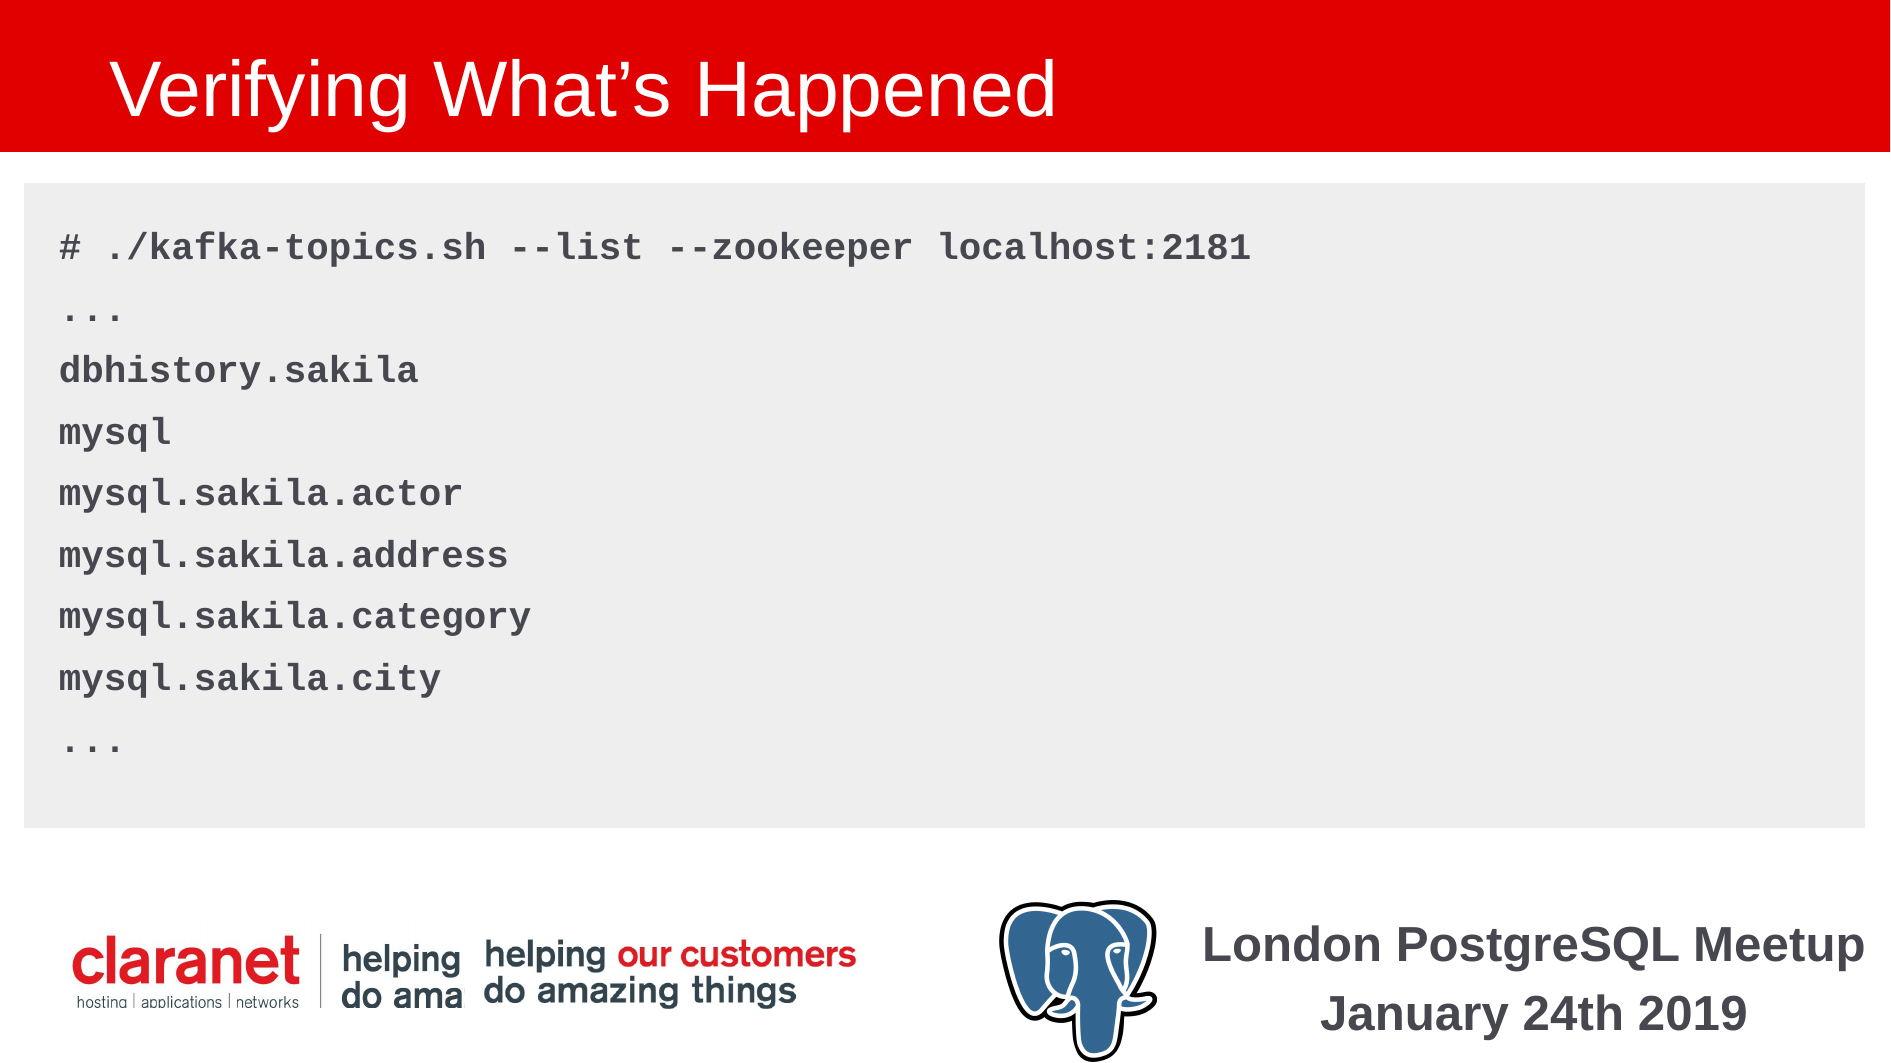

Verifying What’s Happened
# ./kafka-topics.sh --list --zookeeper localhost:2181
...
dbhistory.sakila
mysql
mysql.sakila.actor
mysql.sakila.address
mysql.sakila.category
mysql.sakila.city
...